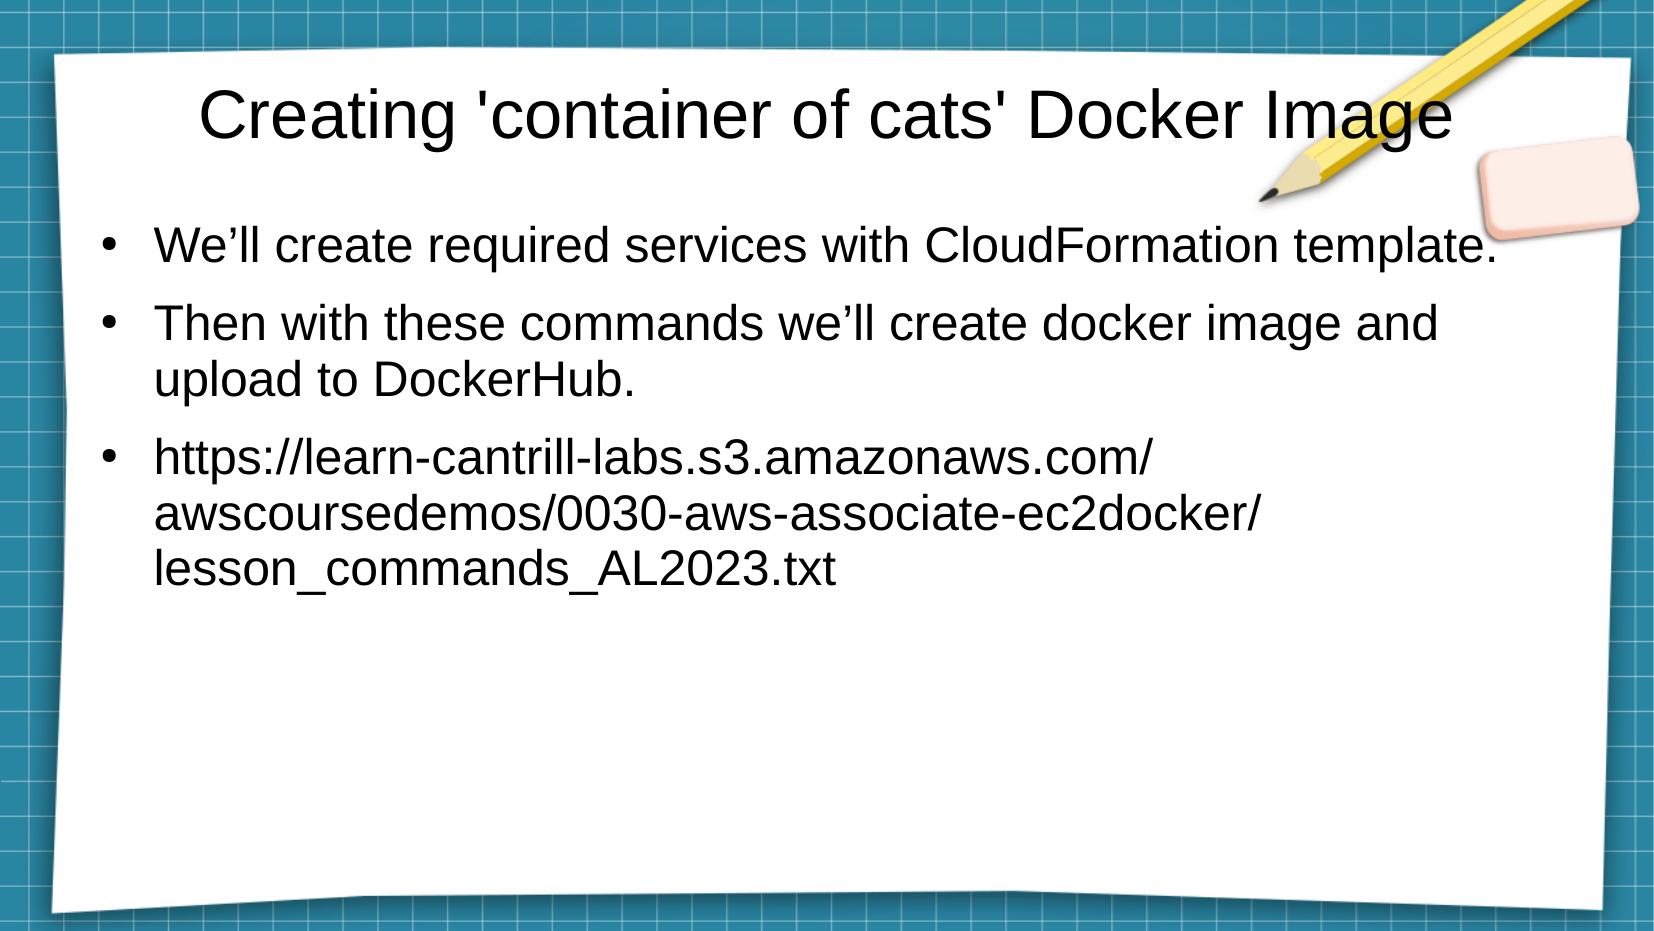

# Creating 'container of cats' Docker Image
We’ll create required services with CloudFormation template.
Then with these commands we’ll create docker image and upload to DockerHub.
https://learn-cantrill-labs.s3.amazonaws.com/awscoursedemos/0030-aws-associate-ec2docker/lesson_commands_AL2023.txt